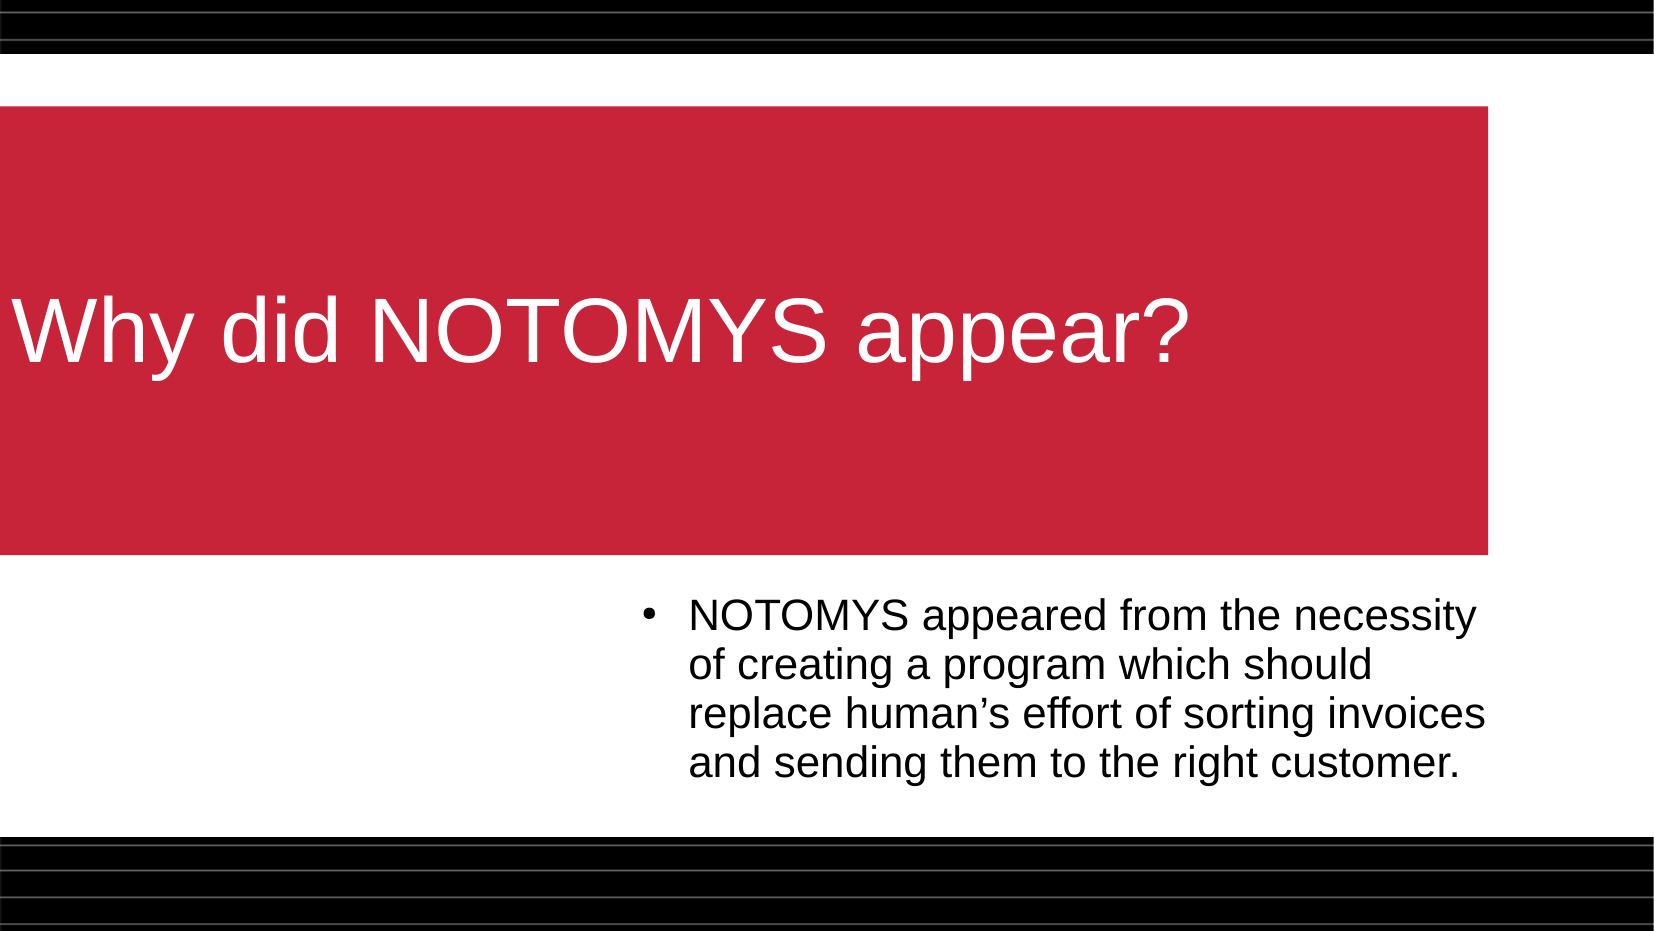

# Why did NOTOMYS appear?
NOTOMYS appeared from the necessity of creating a program which should replace human’s effort of sorting invoices and sending them to the right customer.